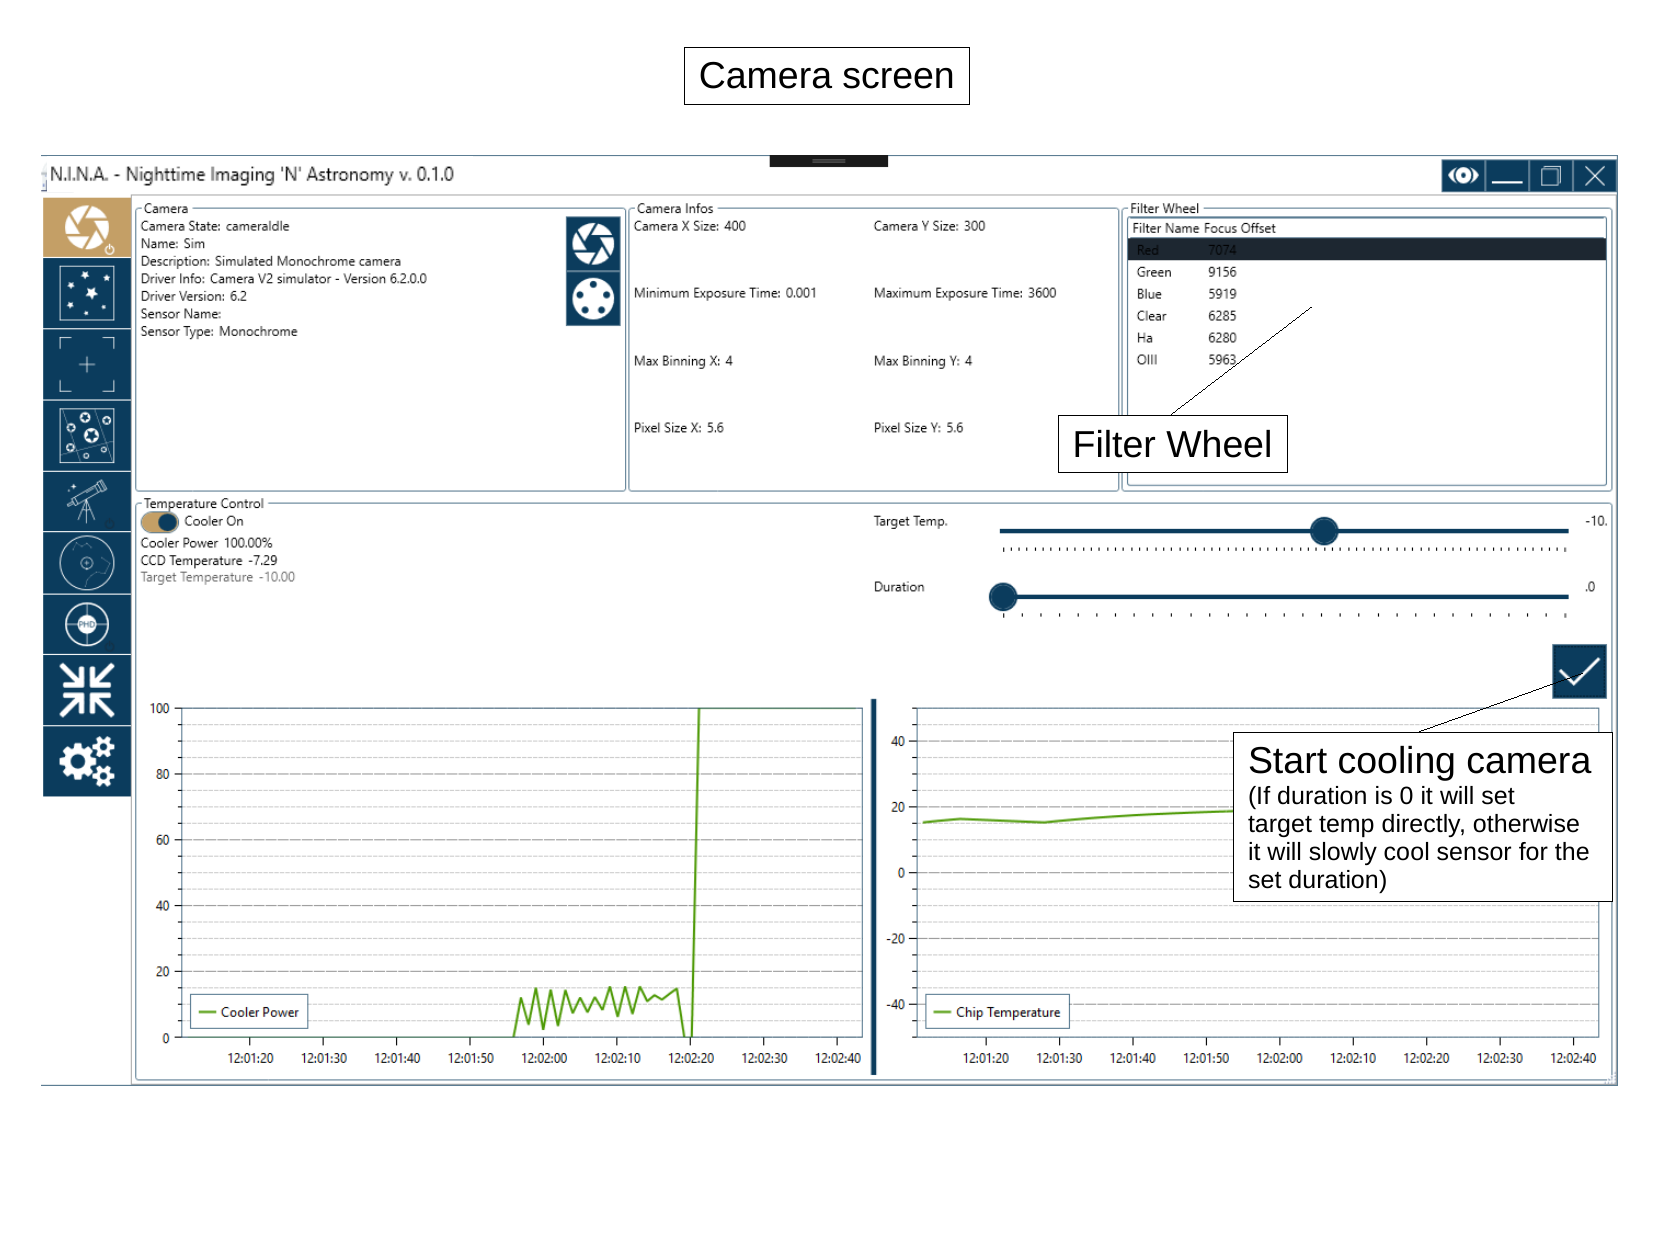

Camera screen
Filter Wheel
Start cooling camera
(If duration is 0 it will set
target temp directly, otherwise
it will slowly cool sensor for the
set duration)